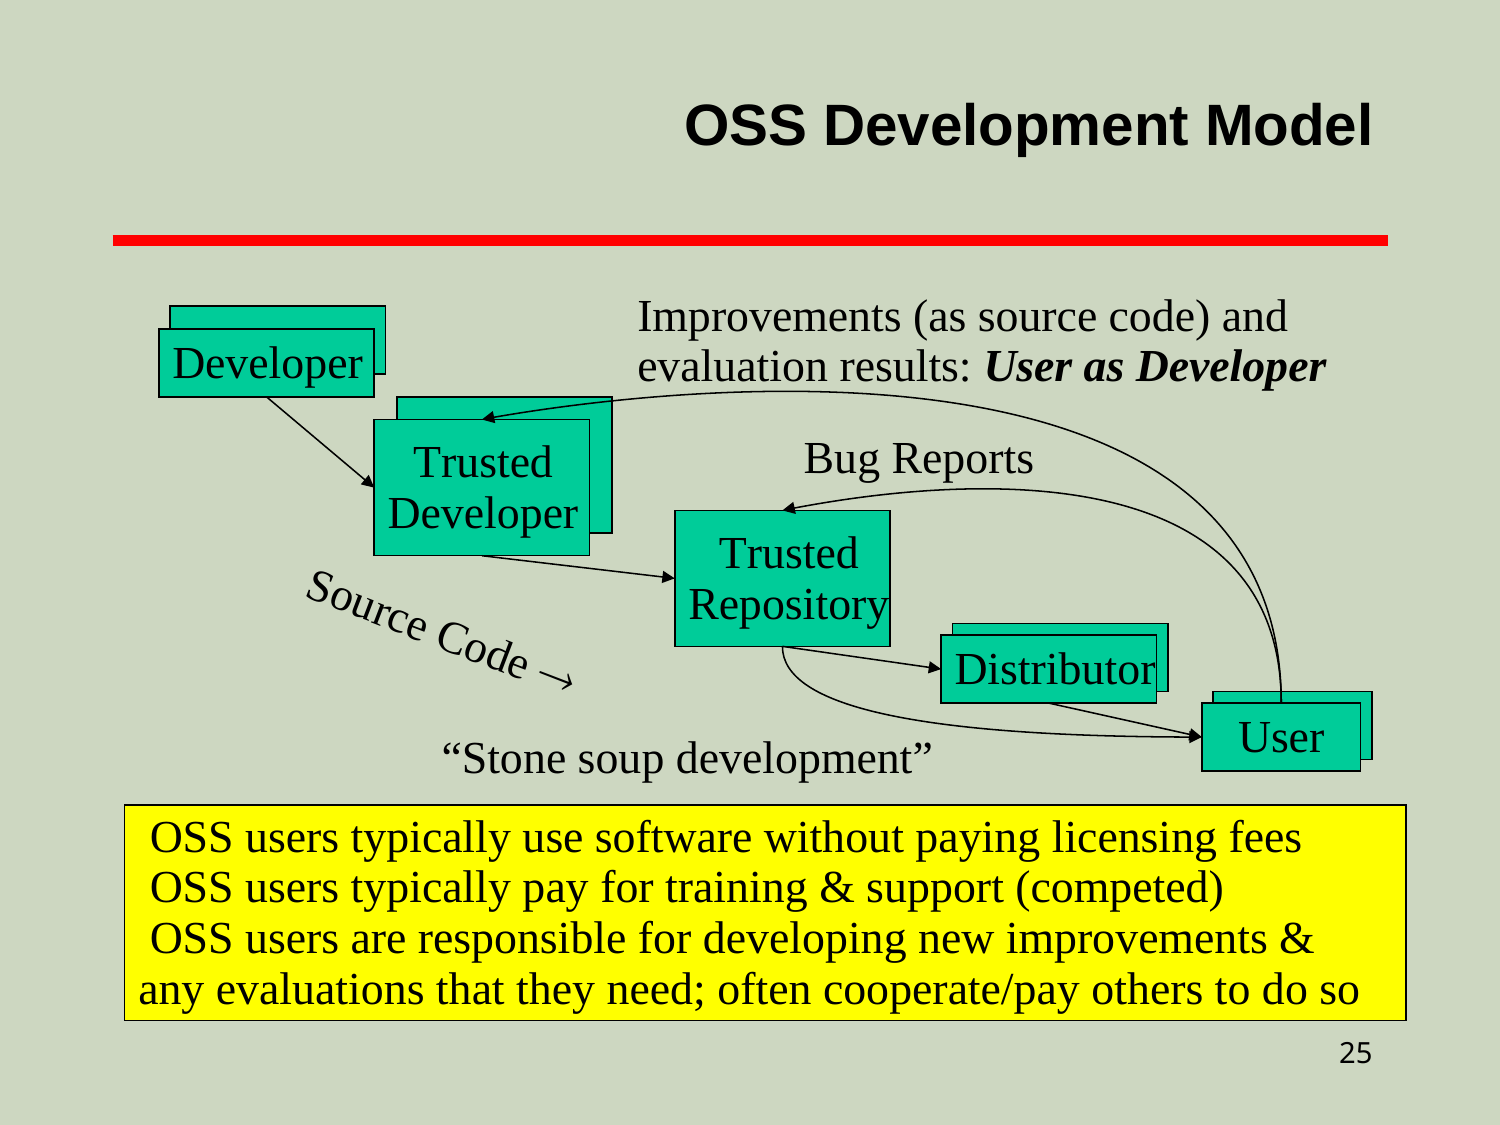

# OSS Development Model
Improvements (as source code) and evaluation results: User as Developer
Developer
Trusted
Developer
Bug Reports
Trusted
Repository
Source Code 
Distributor
User
“Stone soup development”
 OSS users typically use software without paying licensing fees
 OSS users typically pay for training & support (competed)
 OSS users are responsible for developing new improvements &
any evaluations that they need; often cooperate/pay others to do so